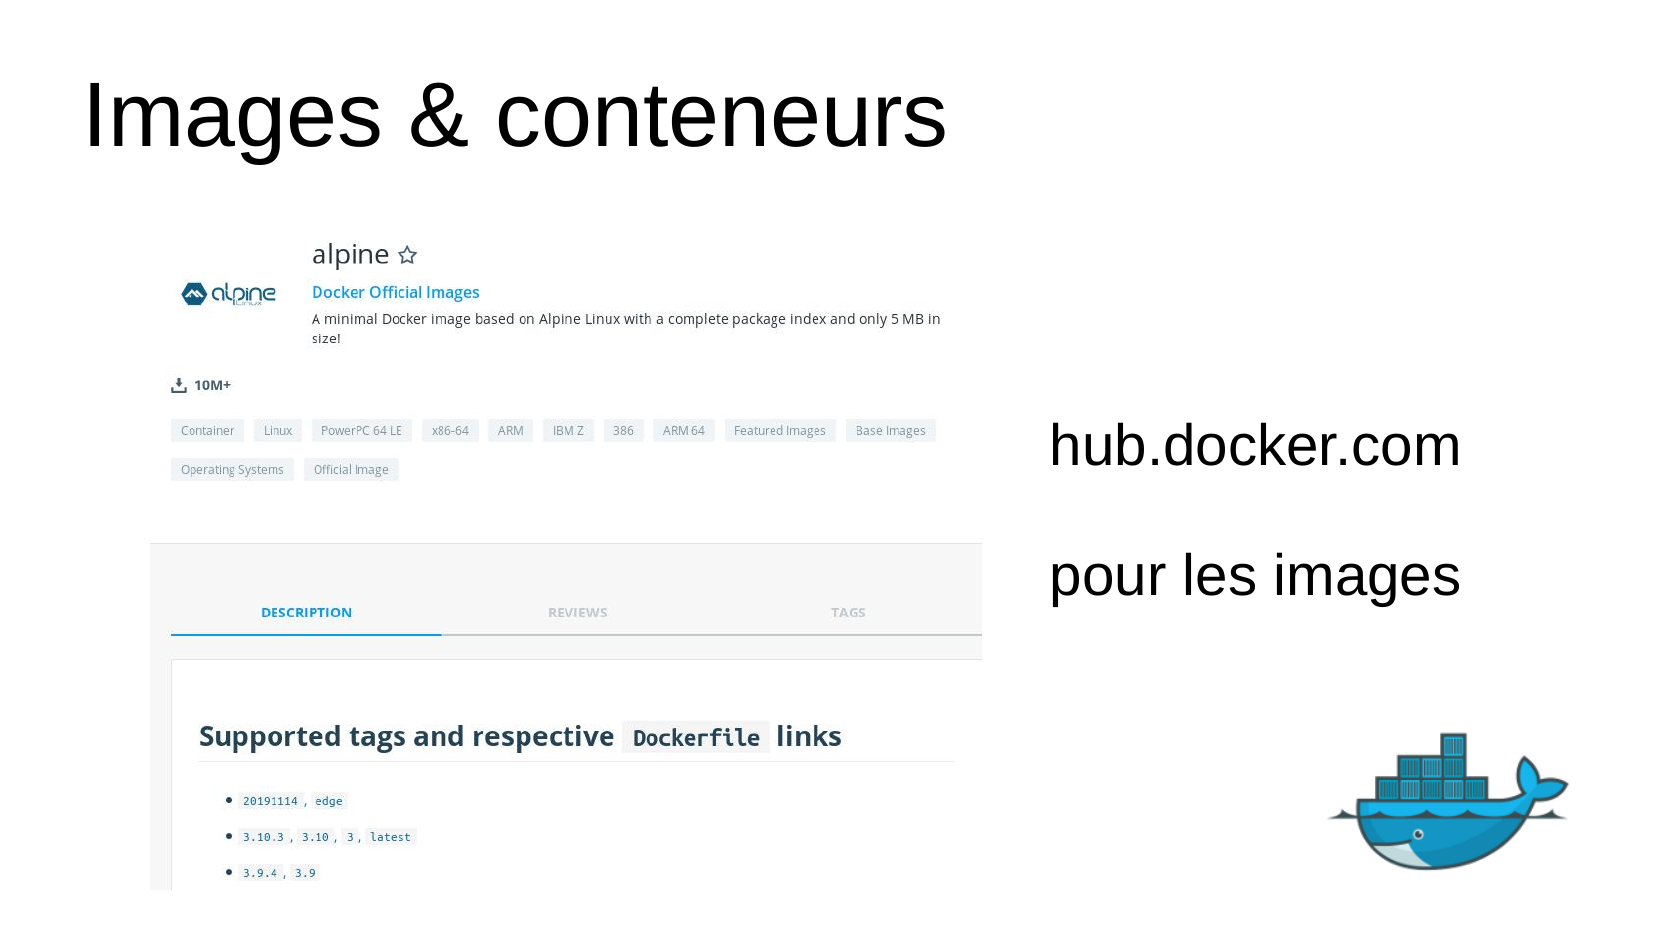

# Images & conteneurs
hub.docker.com
pour les images